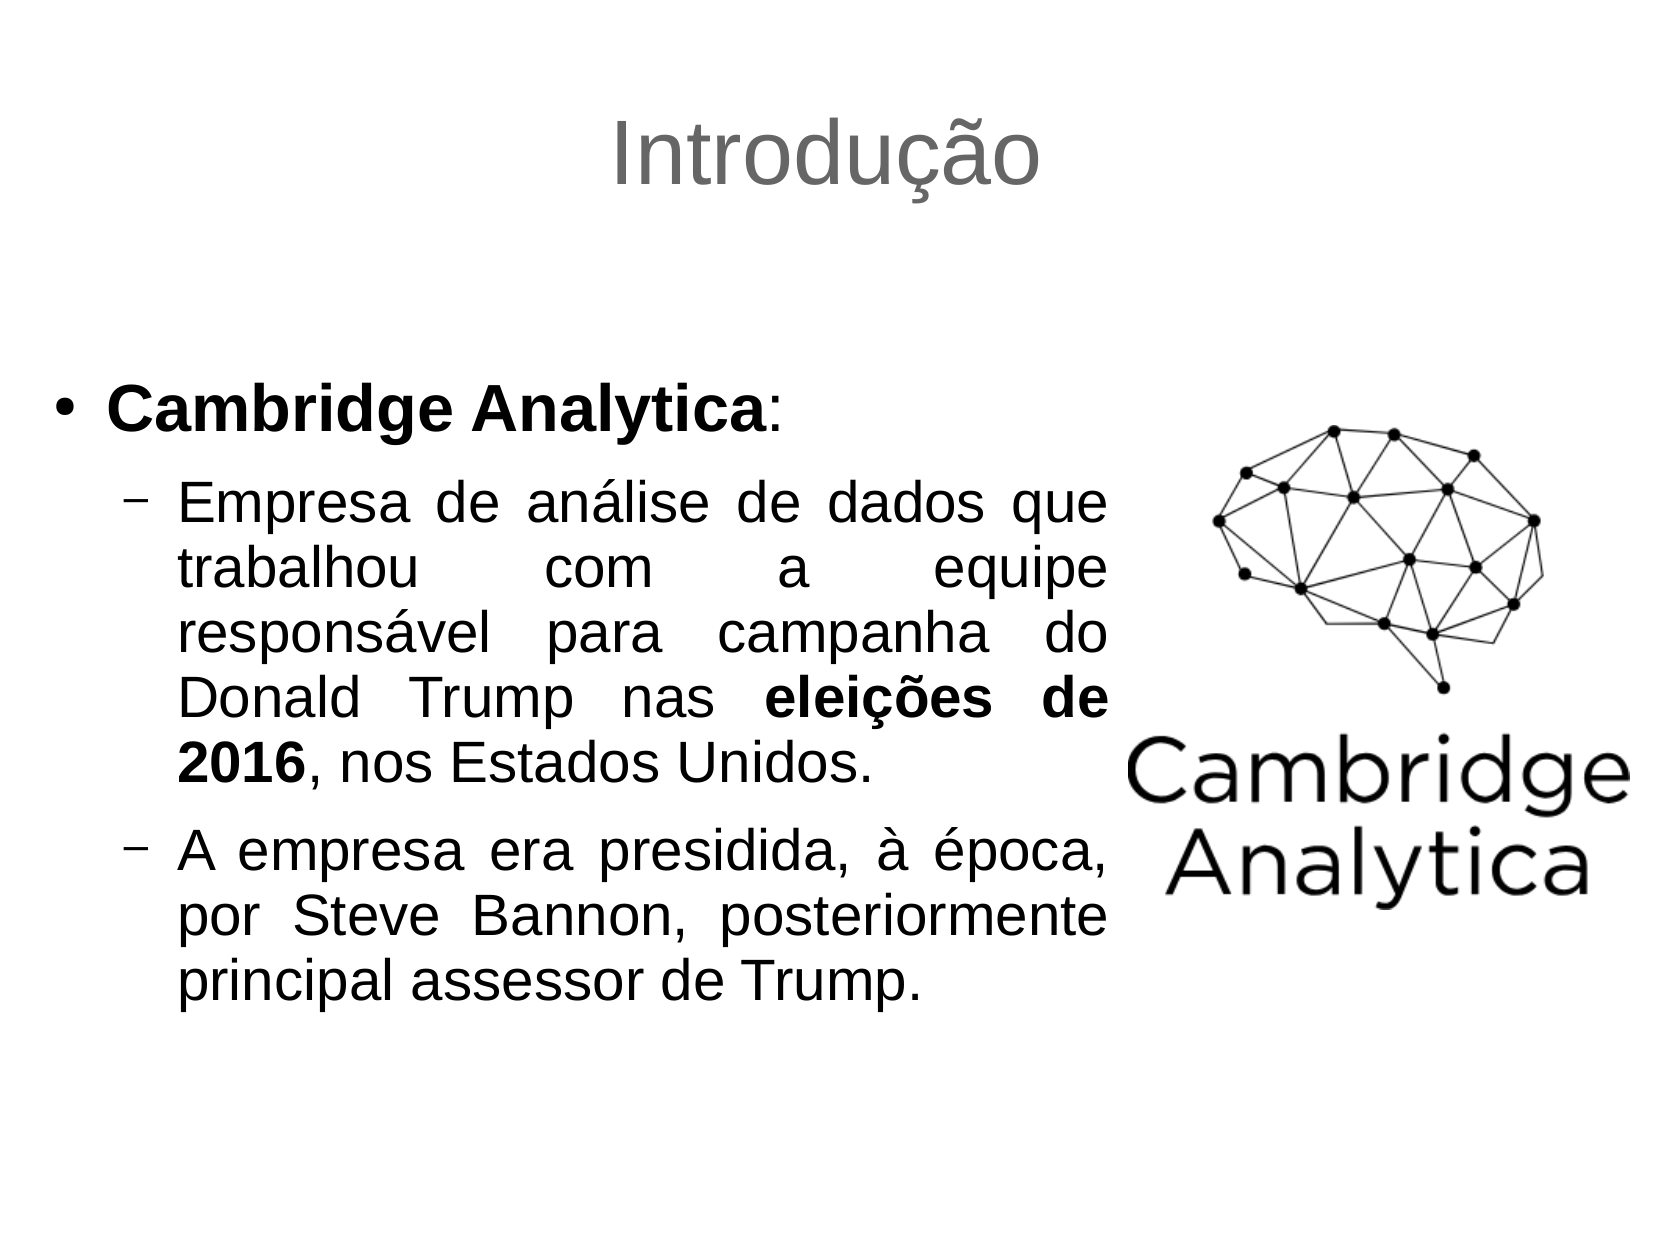

# Introdução
Cambridge Analytica:
Empresa de análise de dados que trabalhou com a equipe responsável para campanha do Donald Trump nas eleições de 2016, nos Estados Unidos.
A empresa era presidida, à época, por Steve Bannon, posteriormente principal assessor de Trump.